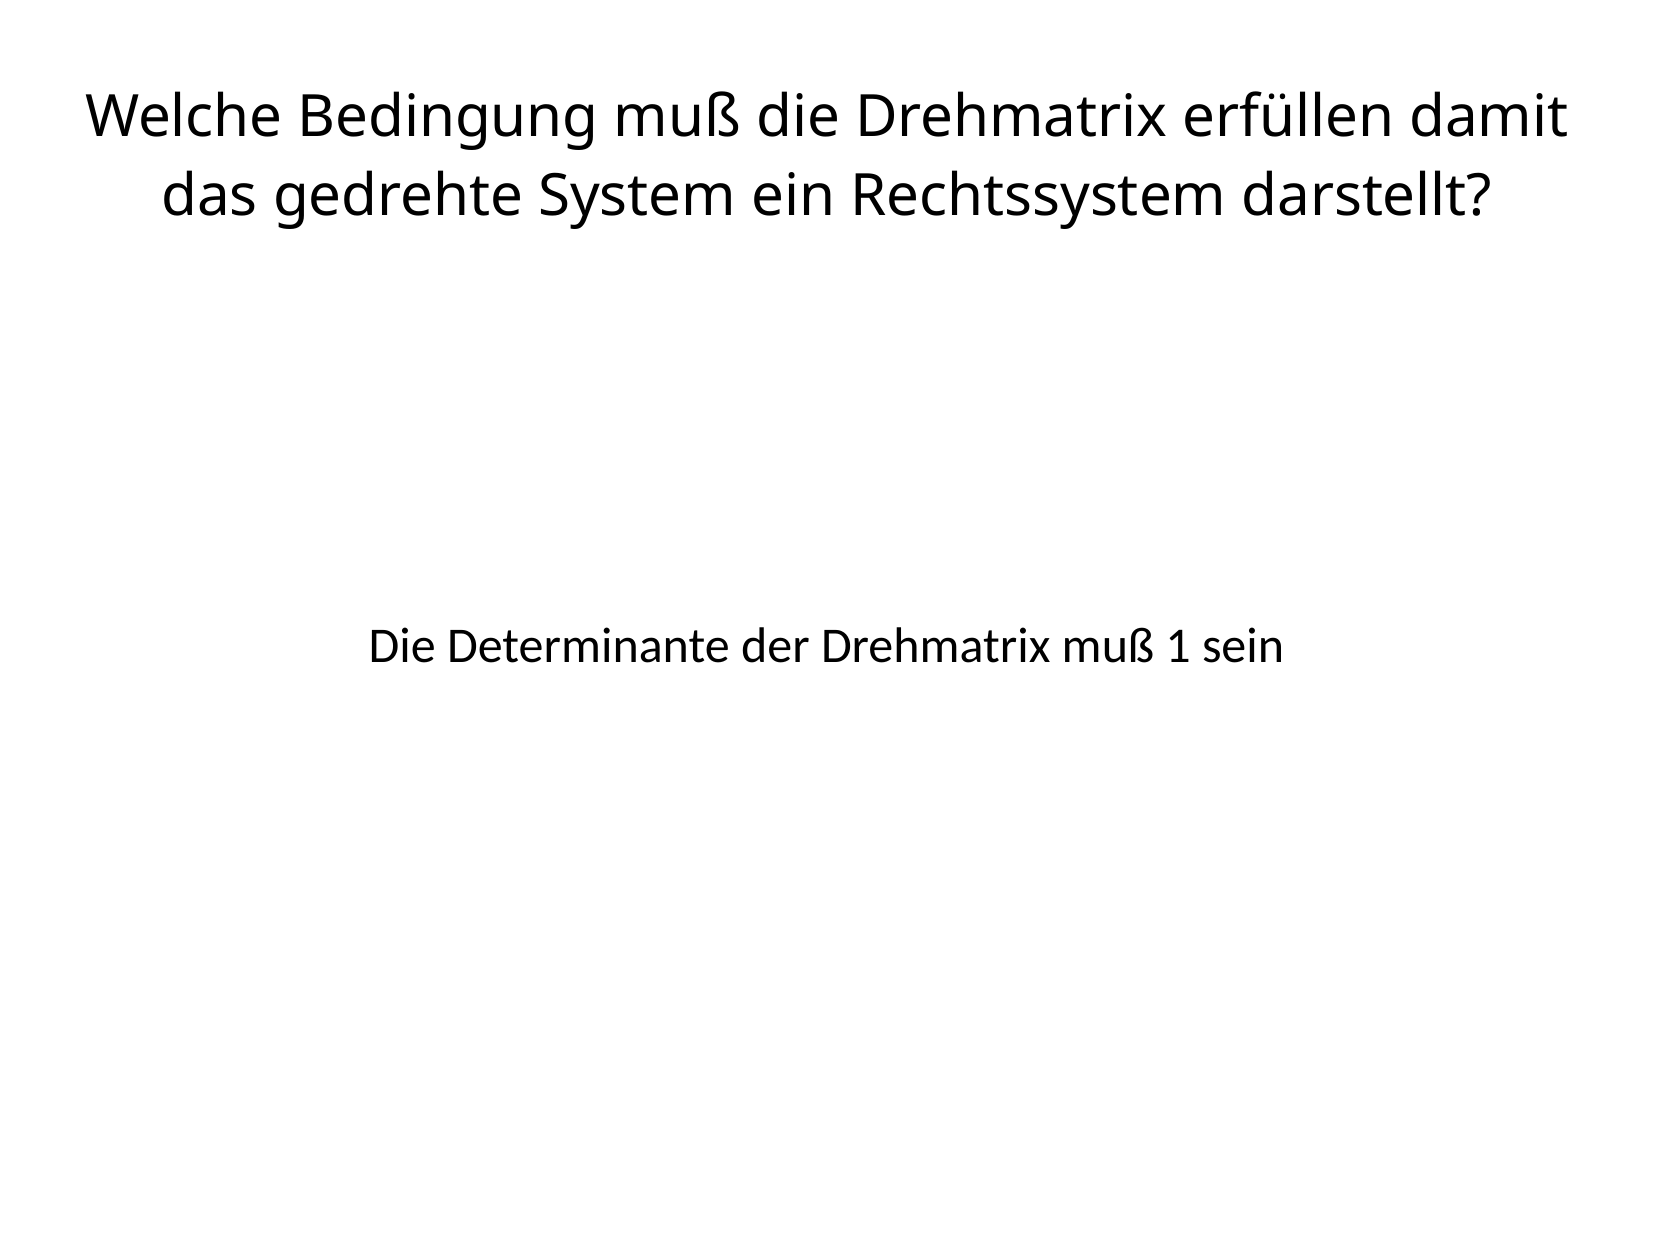

# Welche Bedingung muß die Drehmatrix erfüllen damit das gedrehte System ein Rechtssystem darstellt?
Die Determinante der Drehmatrix muß 1 sein